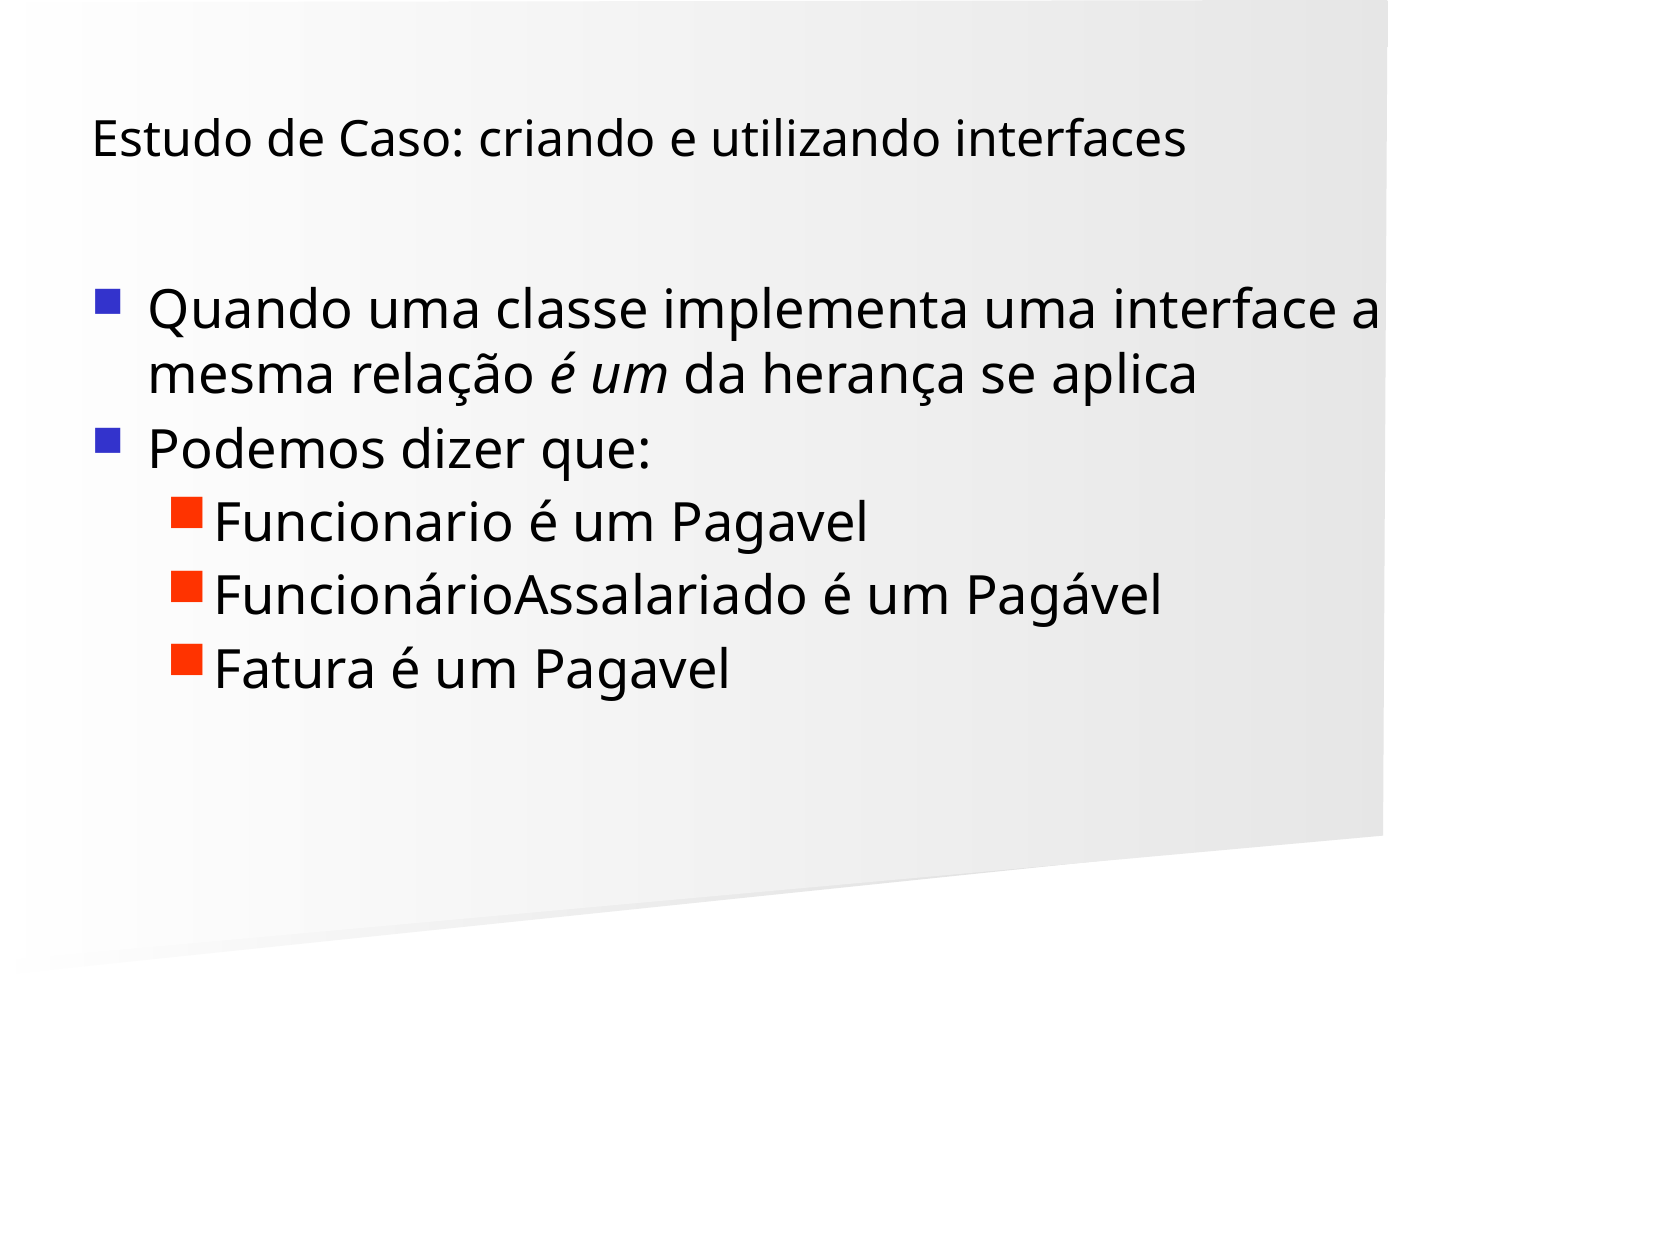

# Estudo de Caso: criando e utilizando interfaces
Quando uma classe implementa uma interface a mesma relação é um da herança se aplica
Podemos dizer que:
Funcionario é um Pagavel
FuncionárioAssalariado é um Pagável
Fatura é um Pagavel